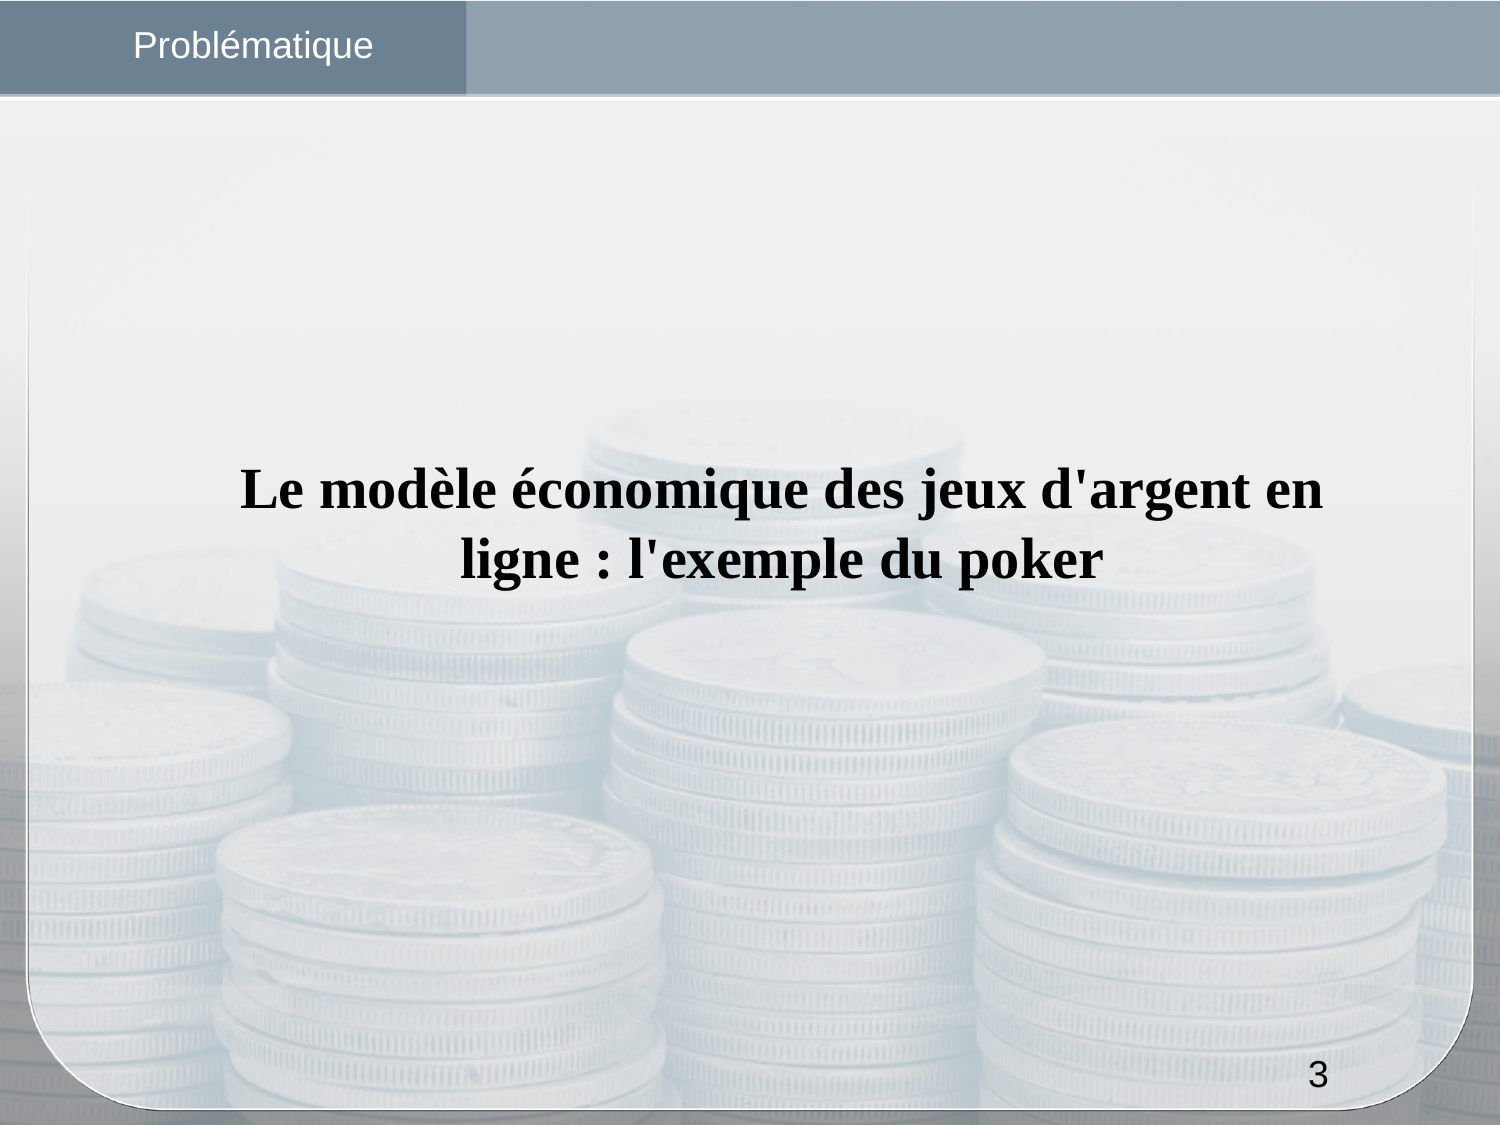

Problématique
Le modèle économique des jeux d'argent en ligne : l'exemple du poker
3